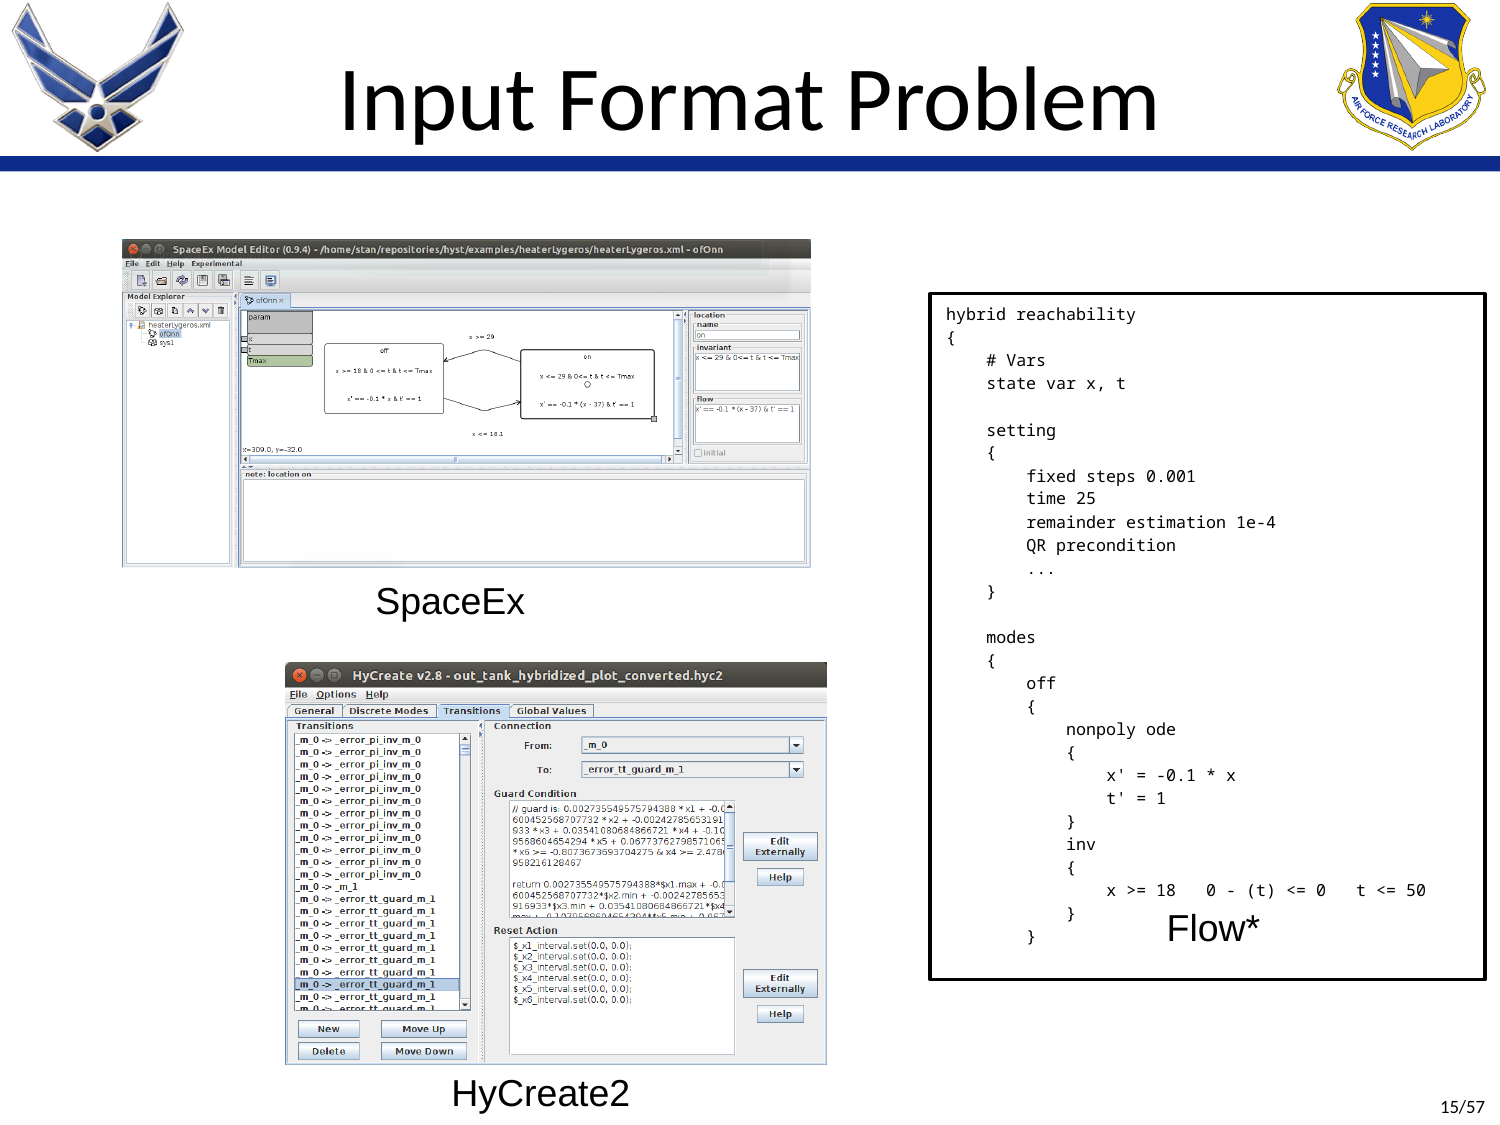

# Input Format Problem
hybrid reachability
{
 # Vars
 state var x, t
 setting
 {
 fixed steps 0.001
 time 25
 remainder estimation 1e-4
 QR precondition
 ...
 }
 modes
 {
 off
 {
 nonpoly ode
 {
 x' = -0.1 * x
 t' = 1
 }
 inv
 {
 x >= 18 0 - (t) <= 0 t <= 50
 }
 }
SpaceEx
Flow*
HyCreate2